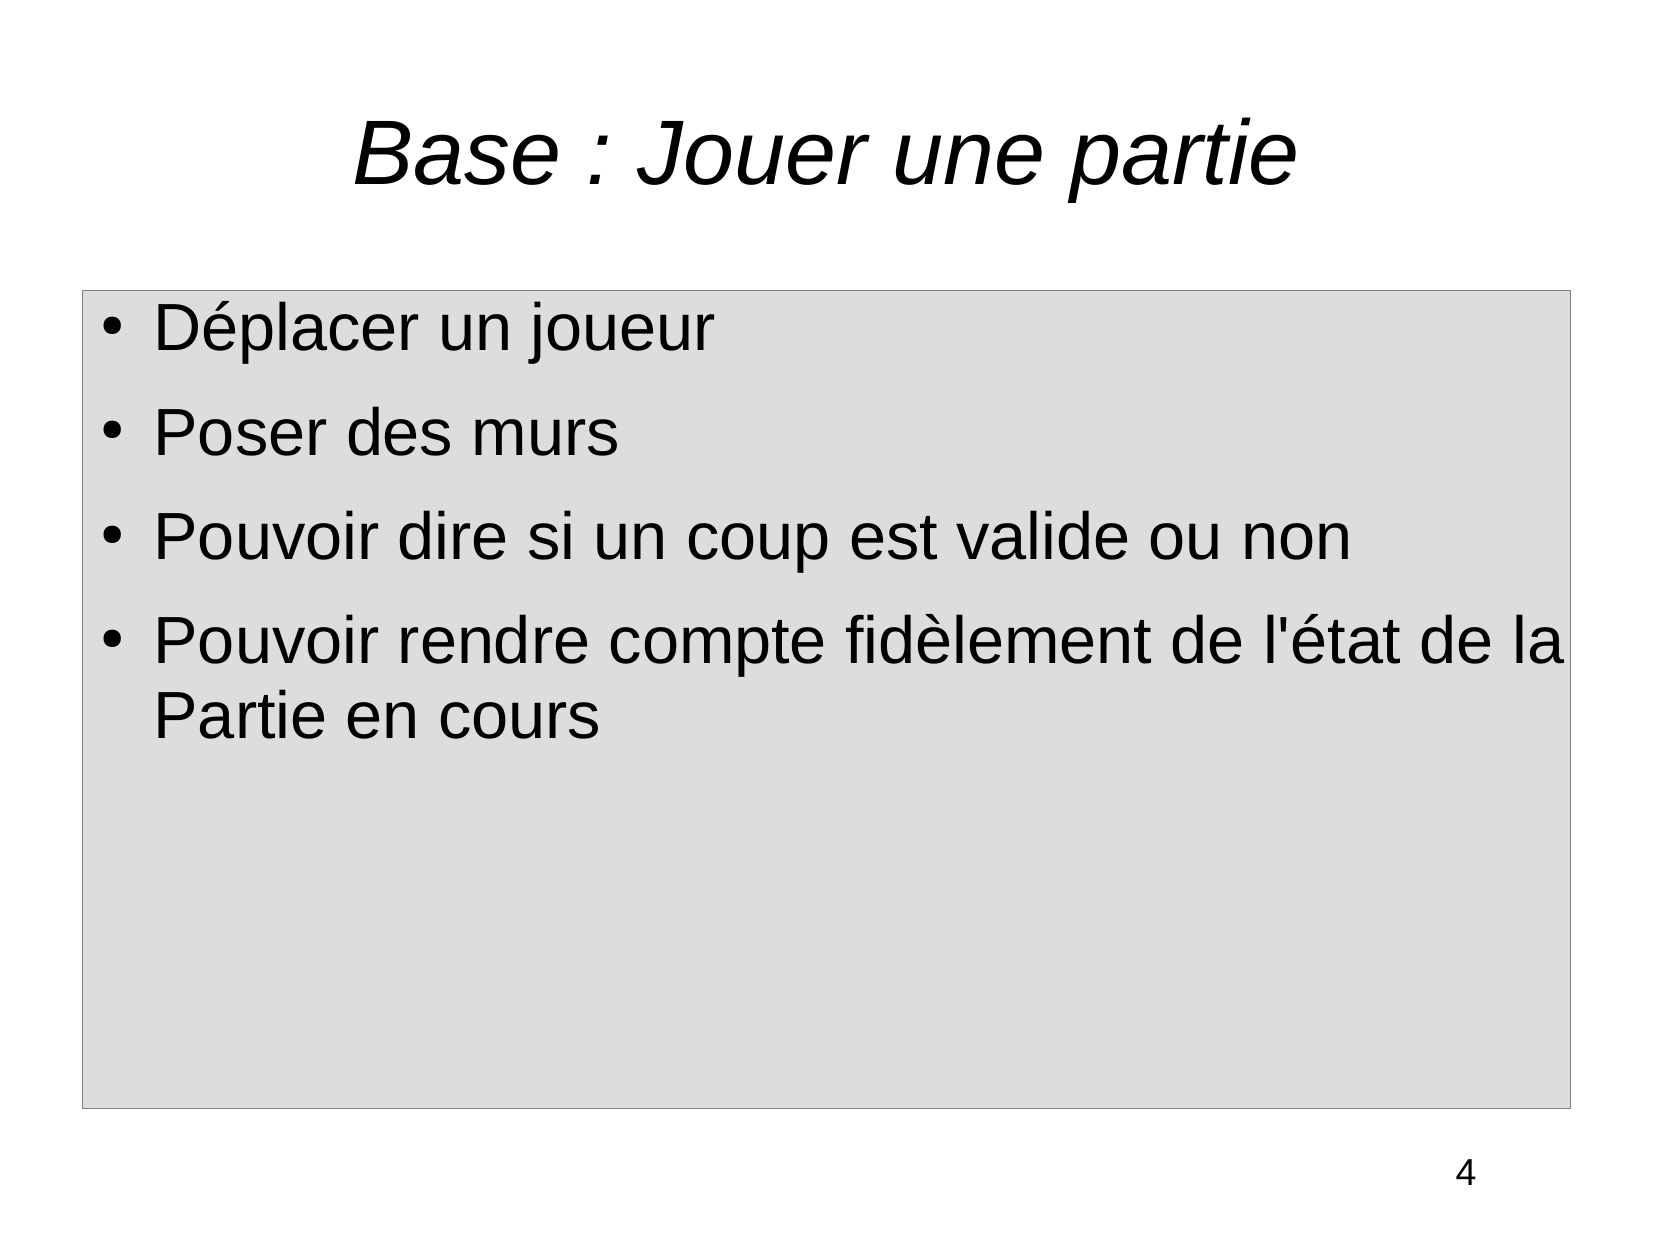

# Base : Jouer une partie
Déplacer un joueur
Poser des murs
Pouvoir dire si un coup est valide ou non
Pouvoir rendre compte fidèlement de l'état de la Partie en cours